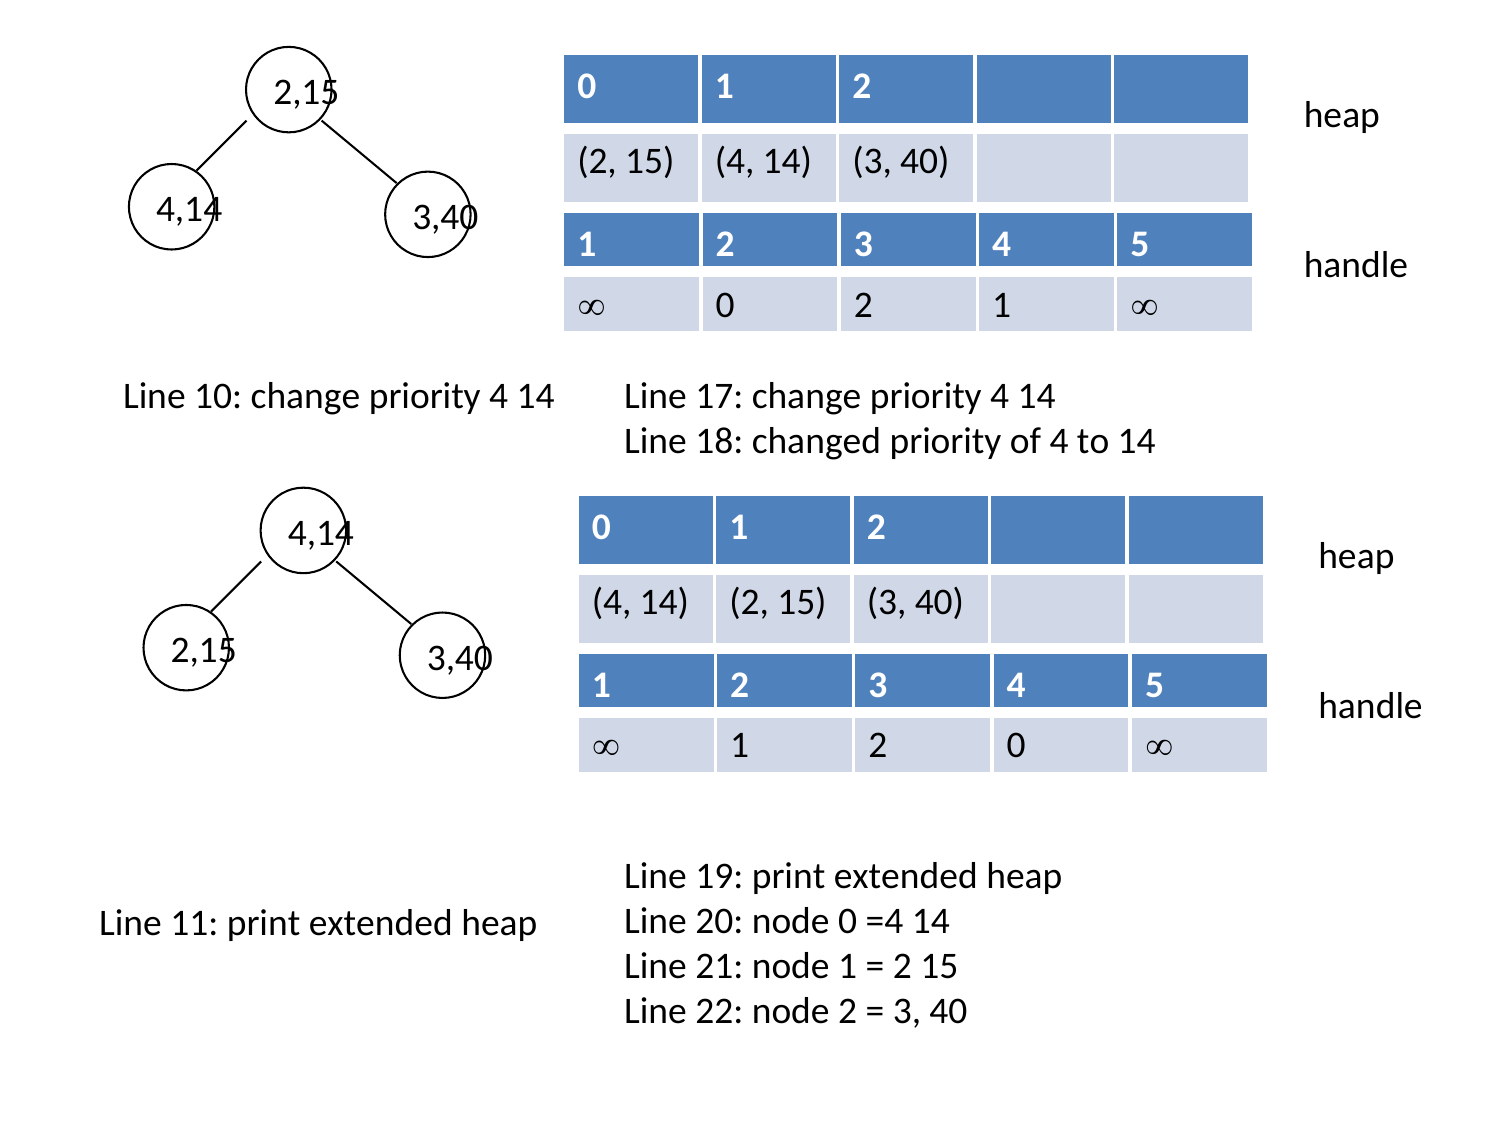

2,15
| 0 | 1 | 2 | | |
| --- | --- | --- | --- | --- |
| (2, 15) | (4, 14) | (3, 40) | | |
heap
4,14
3,40
| 1 | 2 | 3 | 4 | 5 |
| --- | --- | --- | --- | --- |
|  | 0 | 2 | 1 |  |
handle
Line 10: change priority 4 14
Line 17: change priority 4 14
Line 18: changed priority of 4 to 14
4,14
| 0 | 1 | 2 | | |
| --- | --- | --- | --- | --- |
| (4, 14) | (2, 15) | (3, 40) | | |
heap
2,15
3,40
| 1 | 2 | 3 | 4 | 5 |
| --- | --- | --- | --- | --- |
|  | 1 | 2 | 0 |  |
handle
Line 19: print extended heap
Line 20: node 0 =4 14
Line 21: node 1 = 2 15
Line 22: node 2 = 3, 40
Line 11: print extended heap